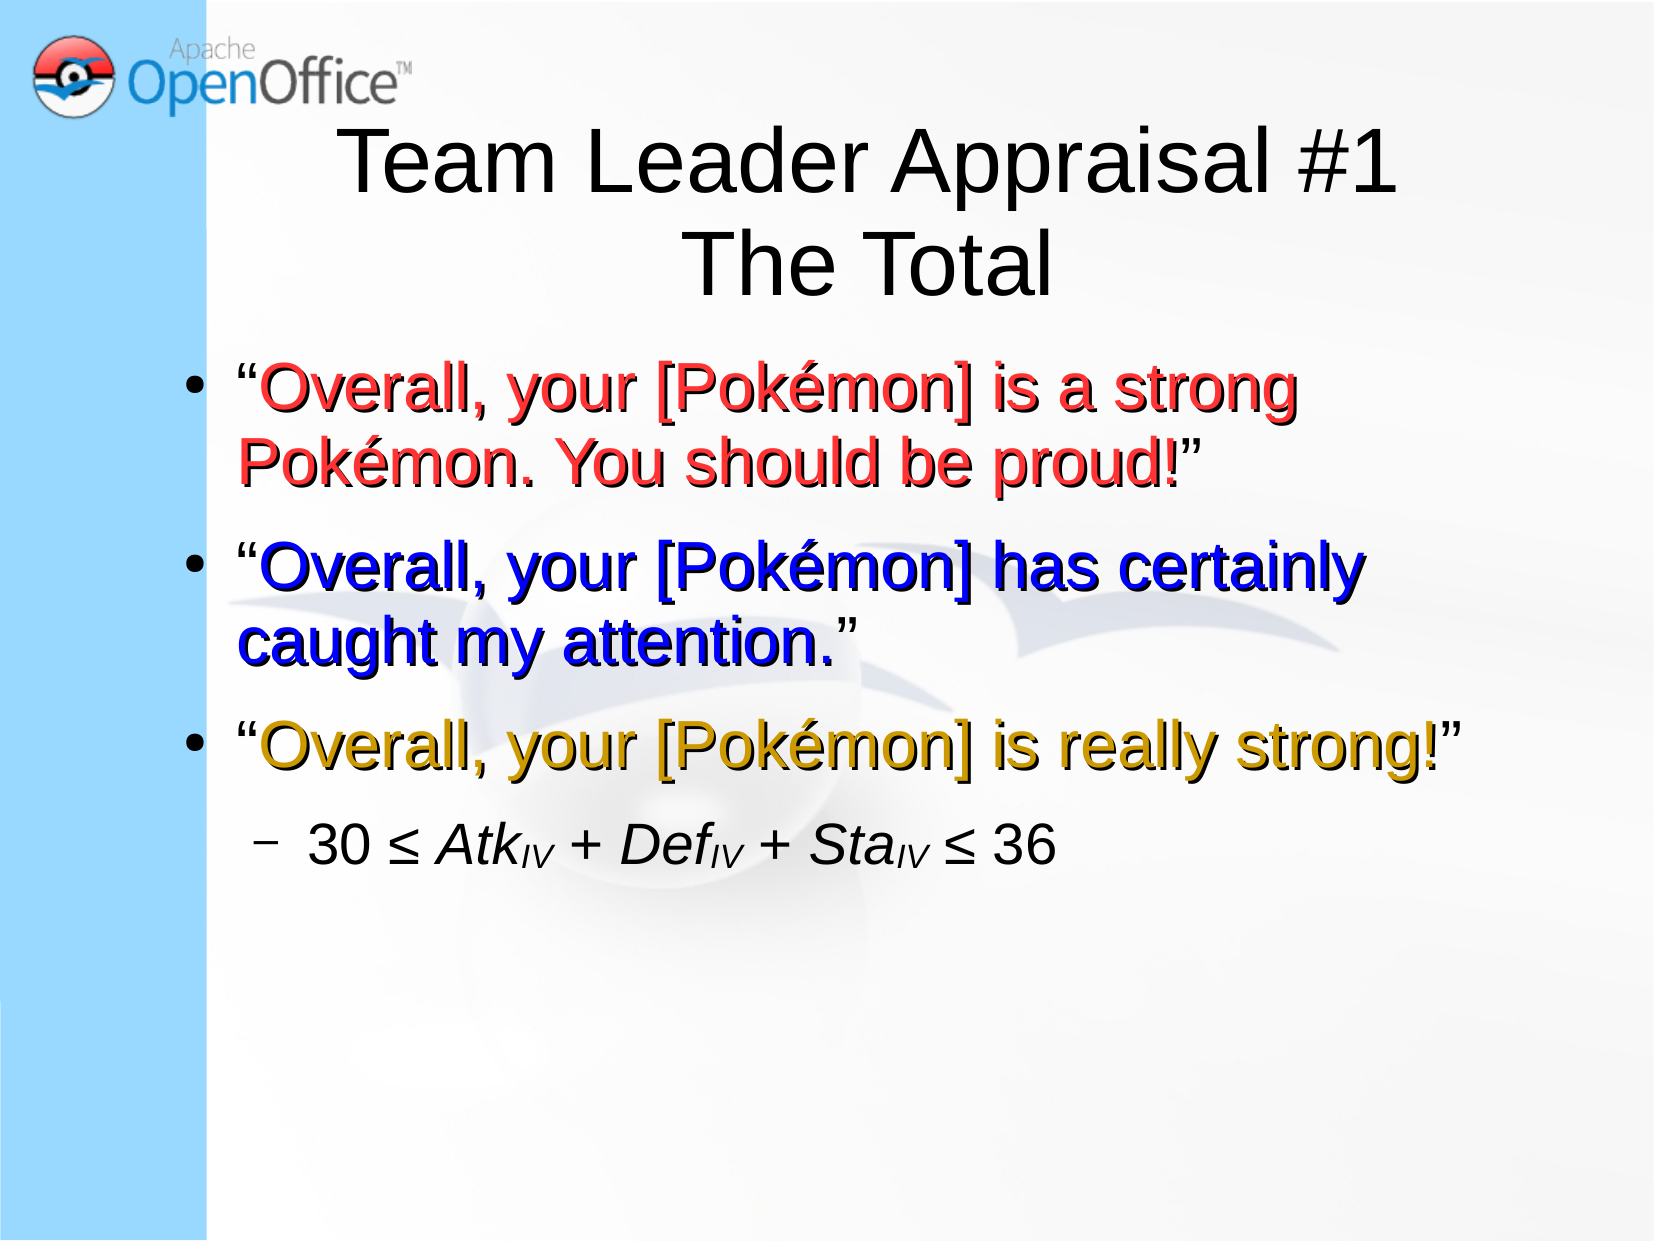

# Team Leader Appraisal #1 The Total
“Overall, your [Pokémon] is a strong Pokémon. You should be proud!”
“Overall, your [Pokémon] has certainly caught my attention.”
“Overall, your [Pokémon] is really strong!”
30 ≤ AtkIV + DefIV + StaIV ≤ 36